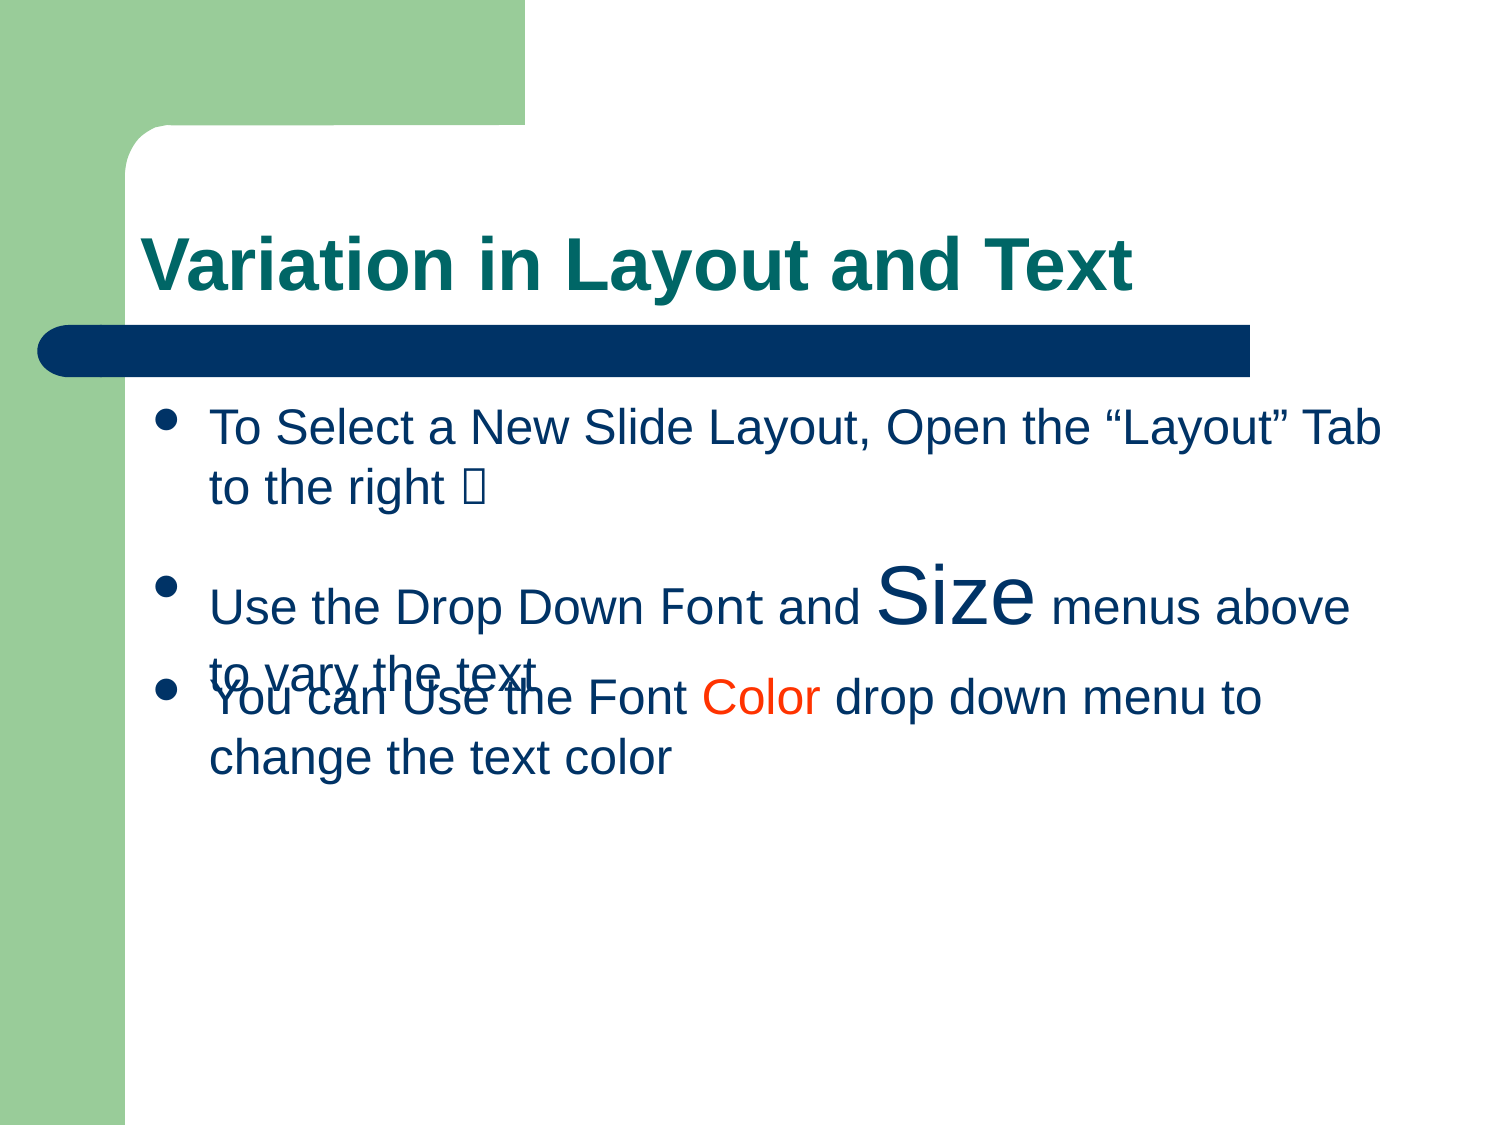

0
# Variation in Layout and Text
To Select a New Slide Layout, Open the “Layout” Tab to the right 
You can Use the Font Color drop down menu to change the text color
Use the Drop Down Font and Size menus above to vary the text